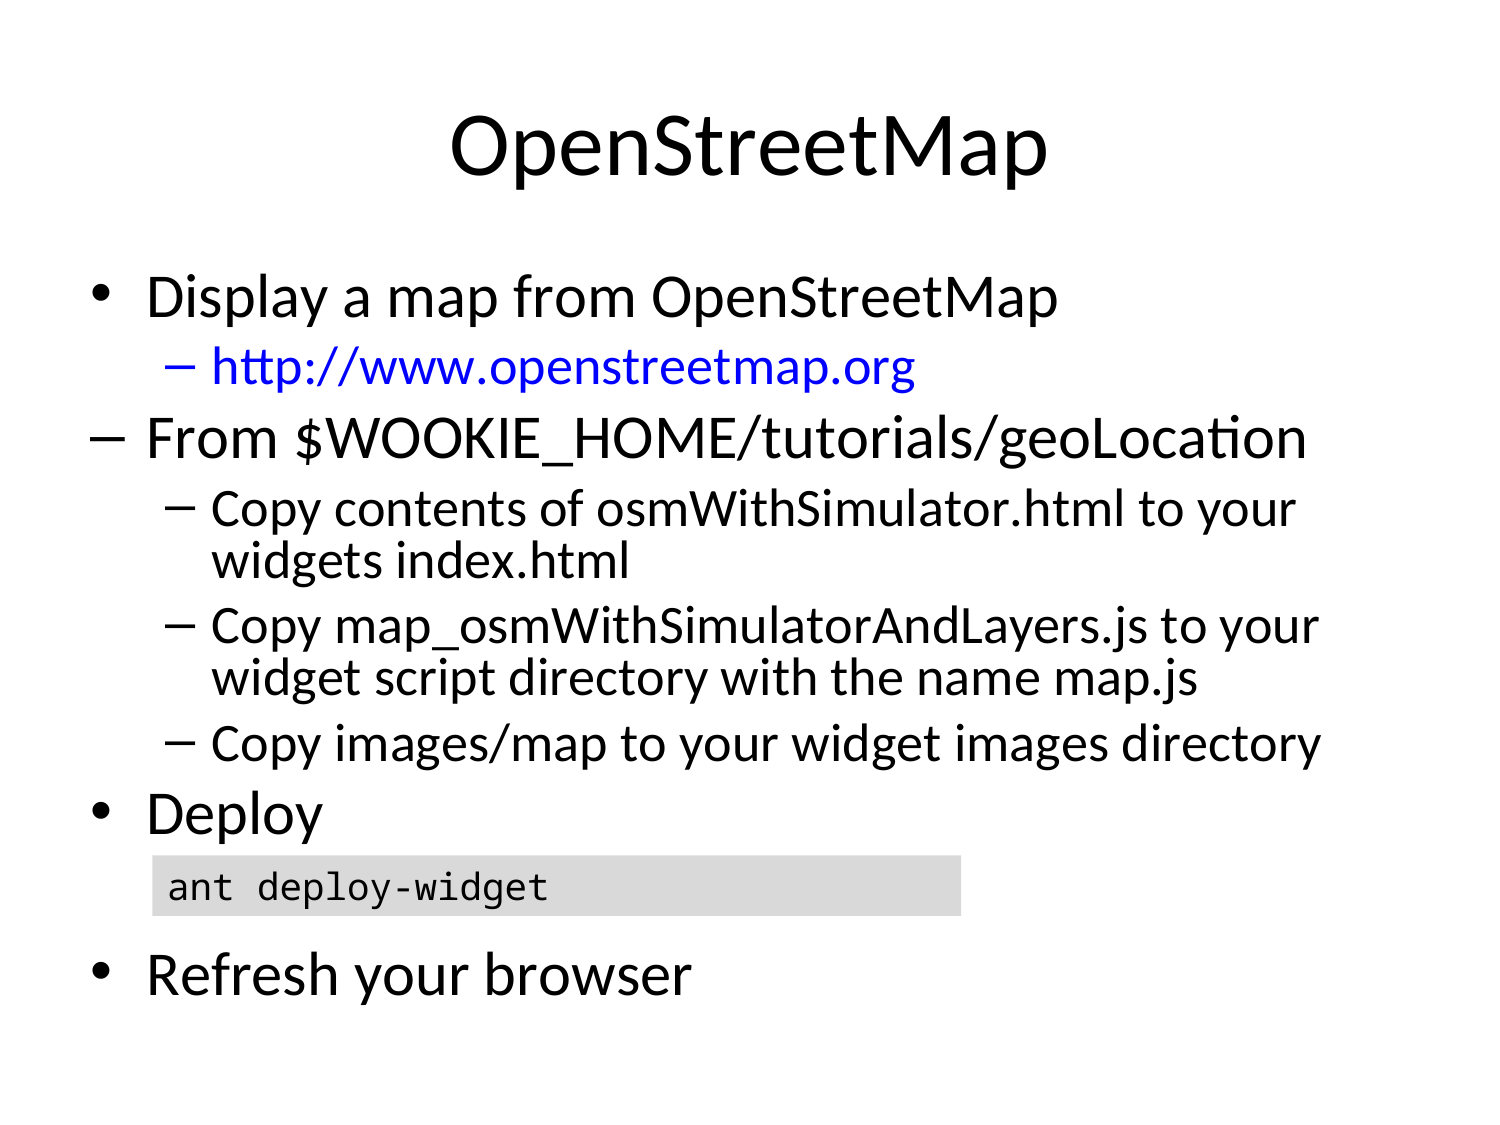

# OpenStreetMap
Display a map from OpenStreetMap
http://www.openstreetmap.org
From $WOOKIE_HOME/tutorials/geoLocation
Copy contents of osmWithSimulator.html to your widgets index.html
Copy map_osmWithSimulatorAndLayers.js to your widget script directory with the name map.js
Copy images/map to your widget images directory
Deploy
Refresh your browser
ant deploy-widget